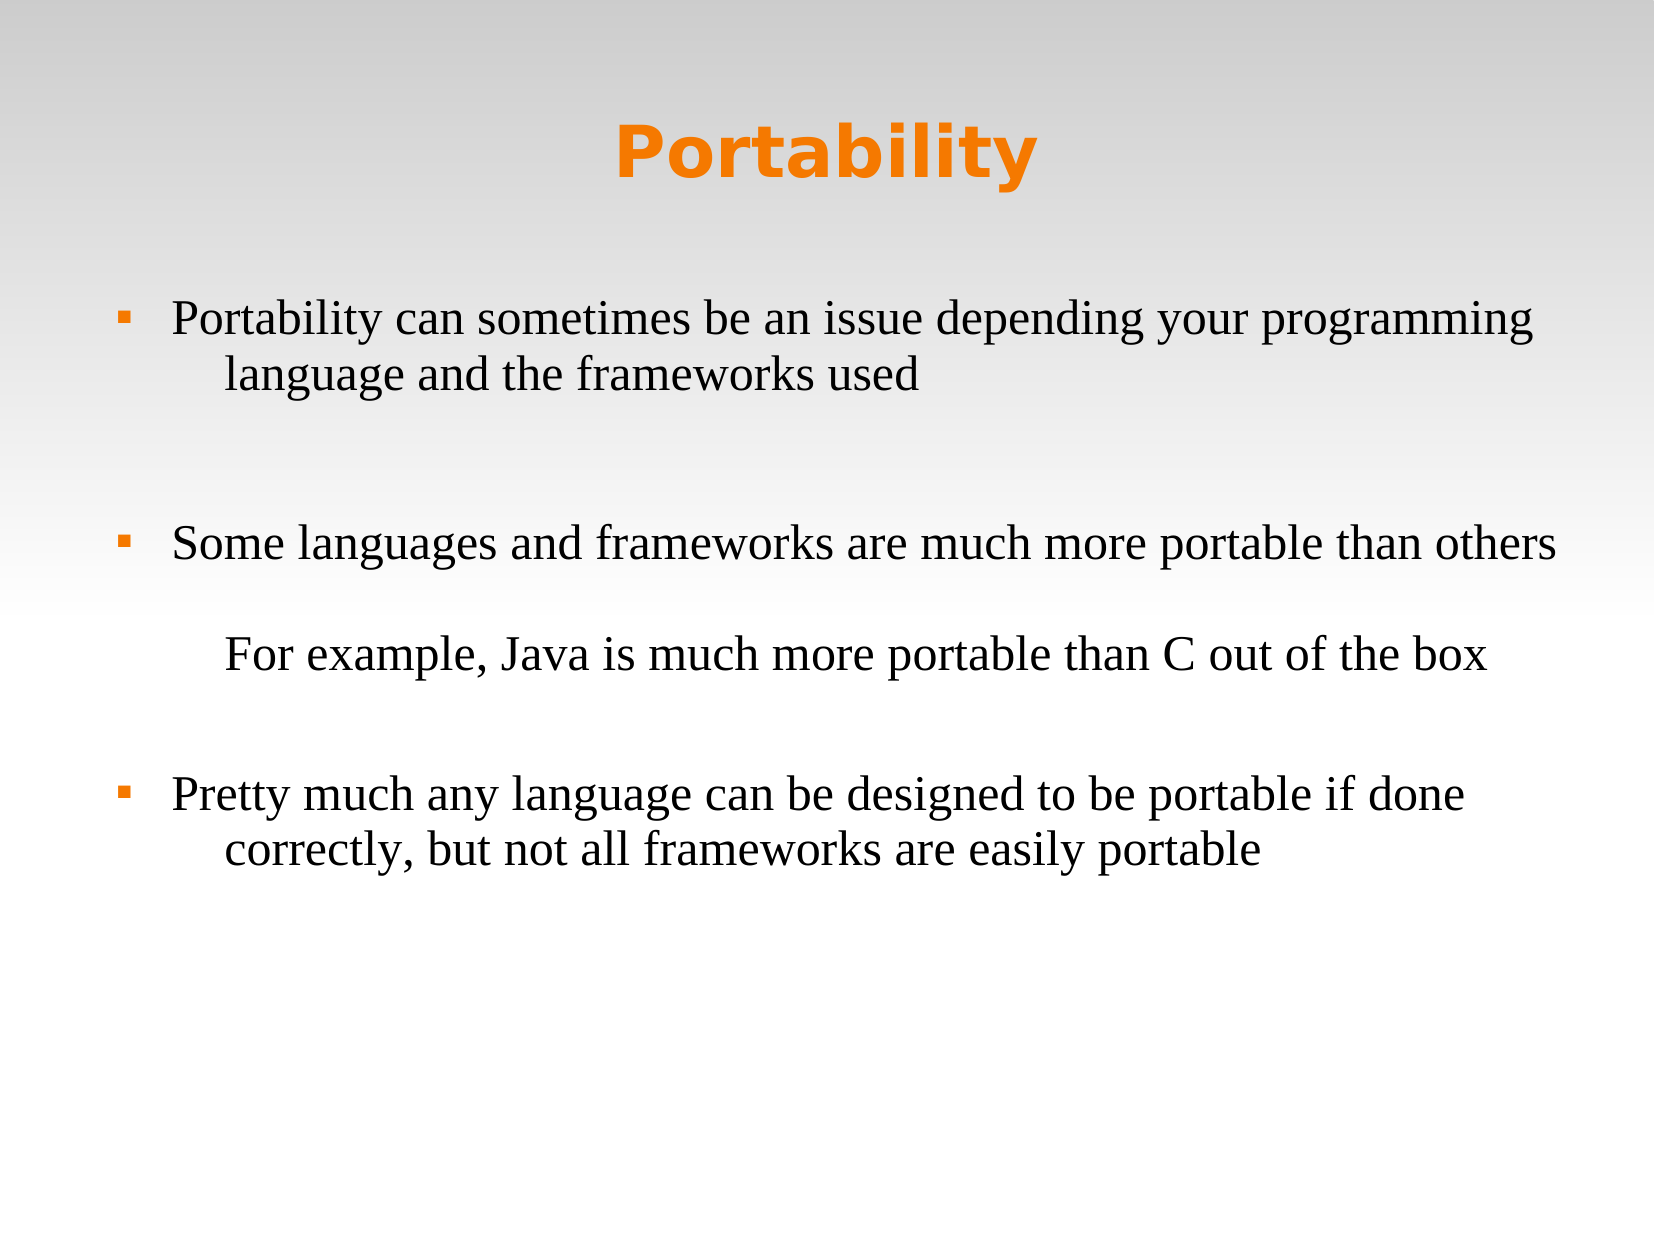

# Portability
Portability can sometimes be an issue depending your programming language and the frameworks used
Some languages and frameworks are much more portable than others
For example, Java is much more portable than C out of the box
Pretty much any language can be designed to be portable if done correctly, but not all frameworks are easily portable